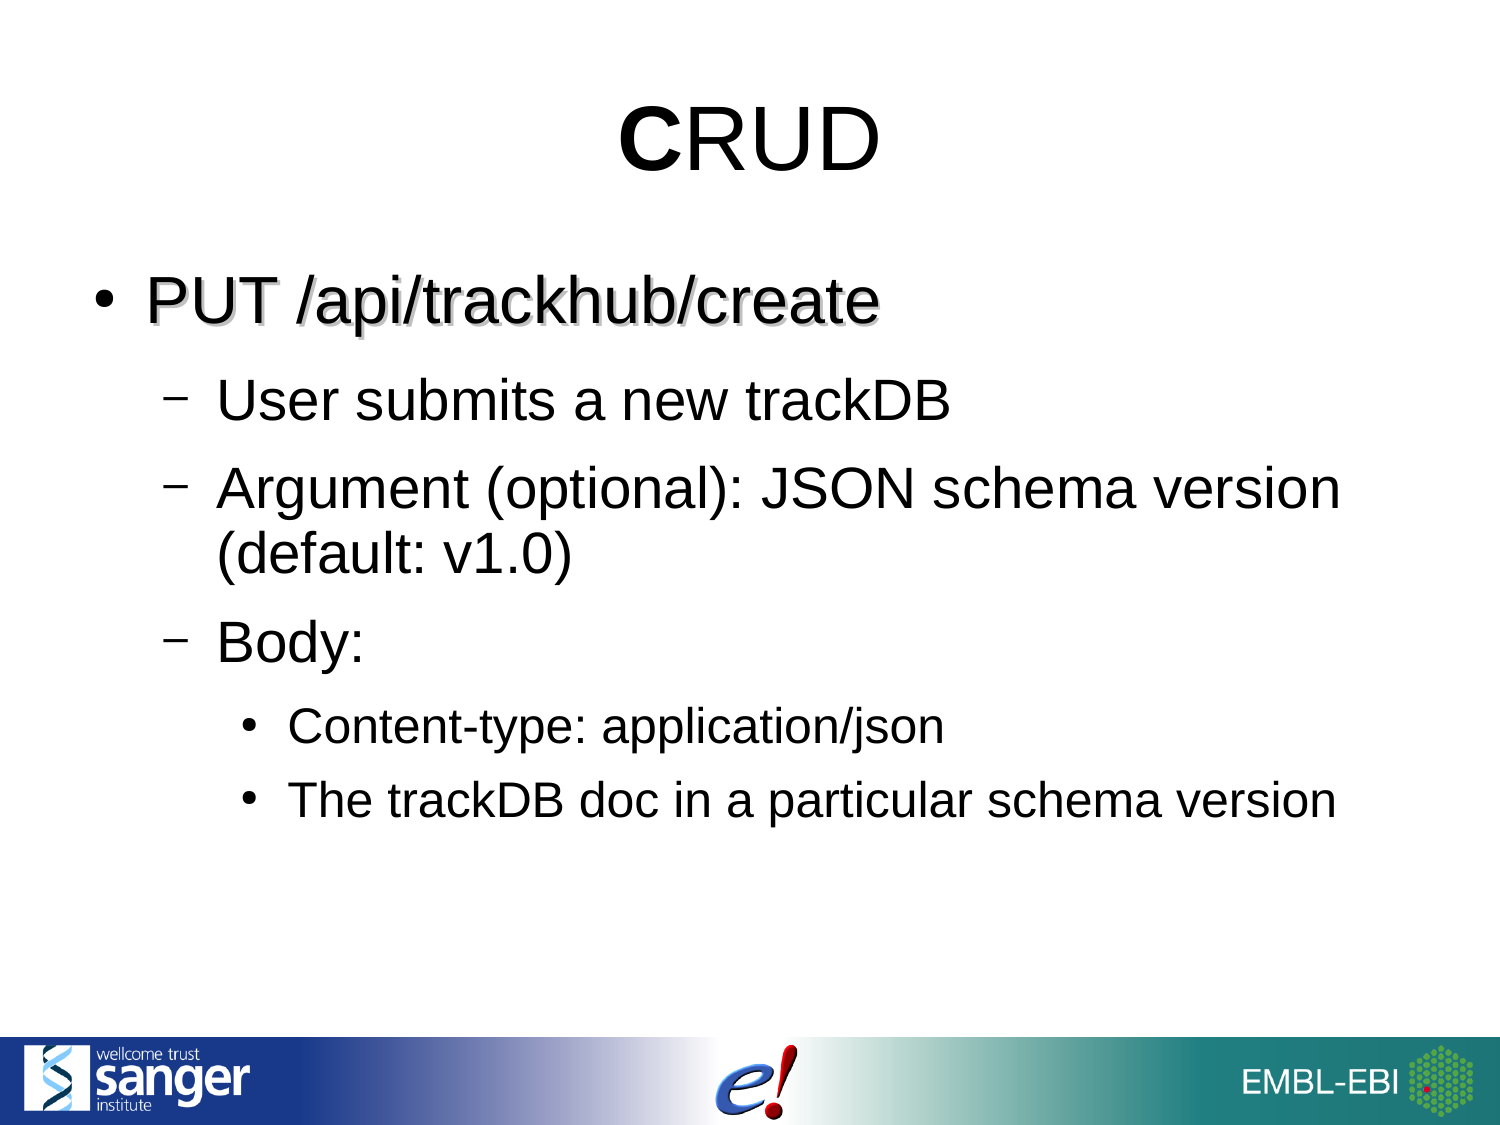

# CRUD
PUT /api/trackhub/create
User submits a new trackDB
Argument (optional): JSON schema version (default: v1.0)
Body:
Content-type: application/json
The trackDB doc in a particular schema version